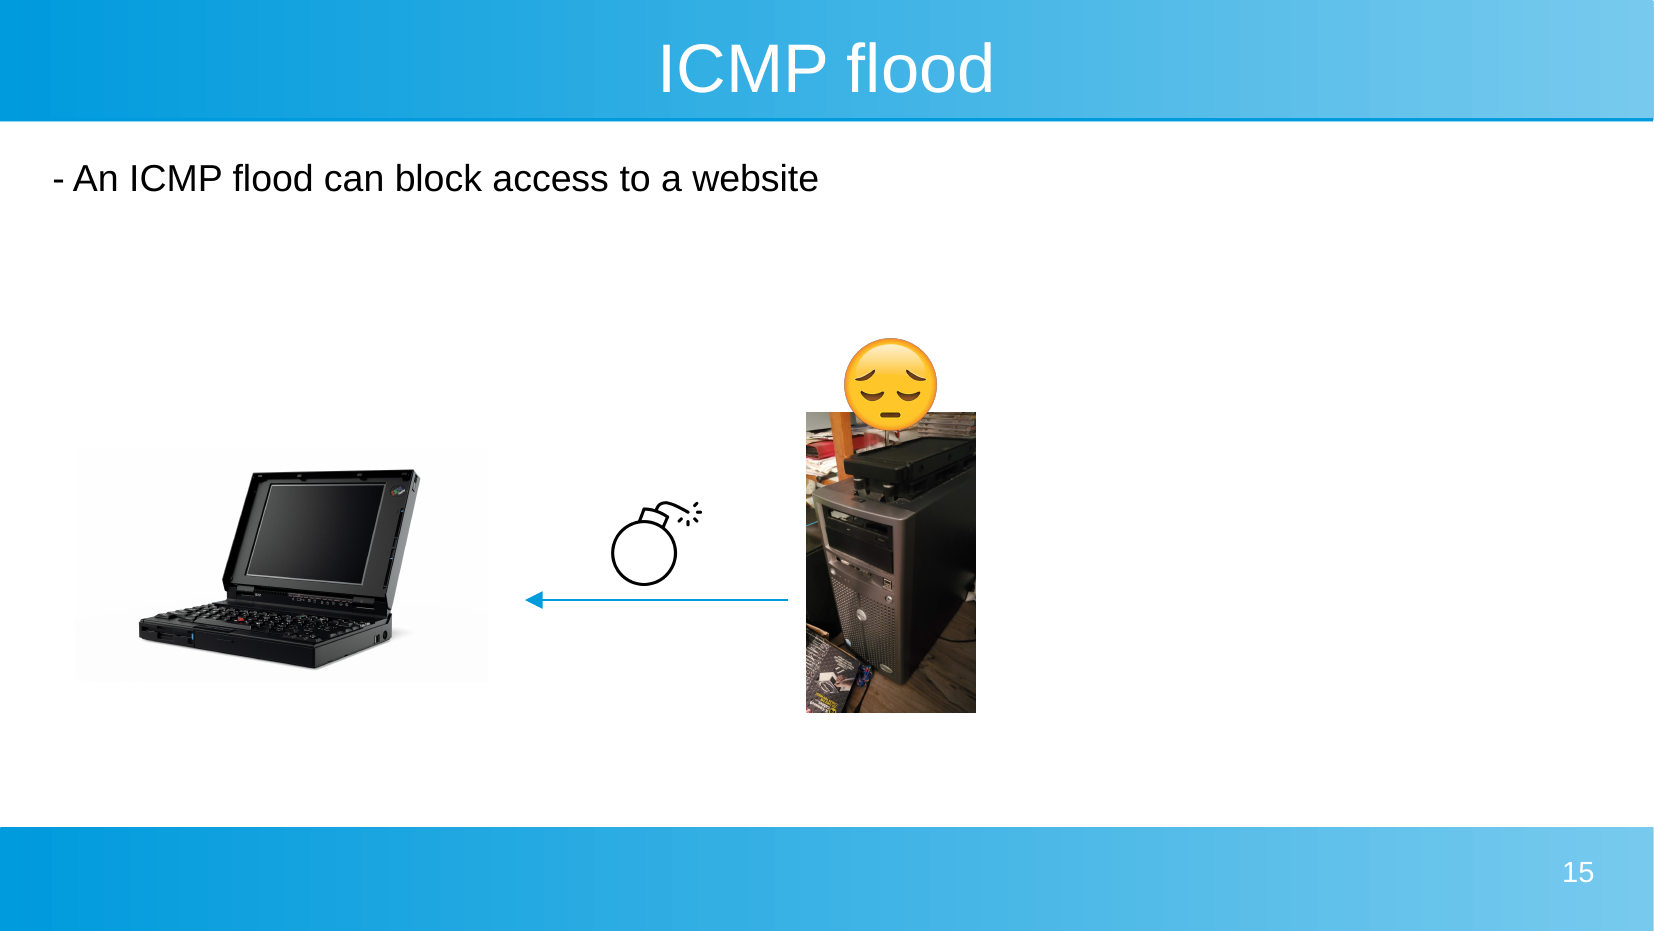

# ICMP flood
­- An ICMP flood can block access to a website
15